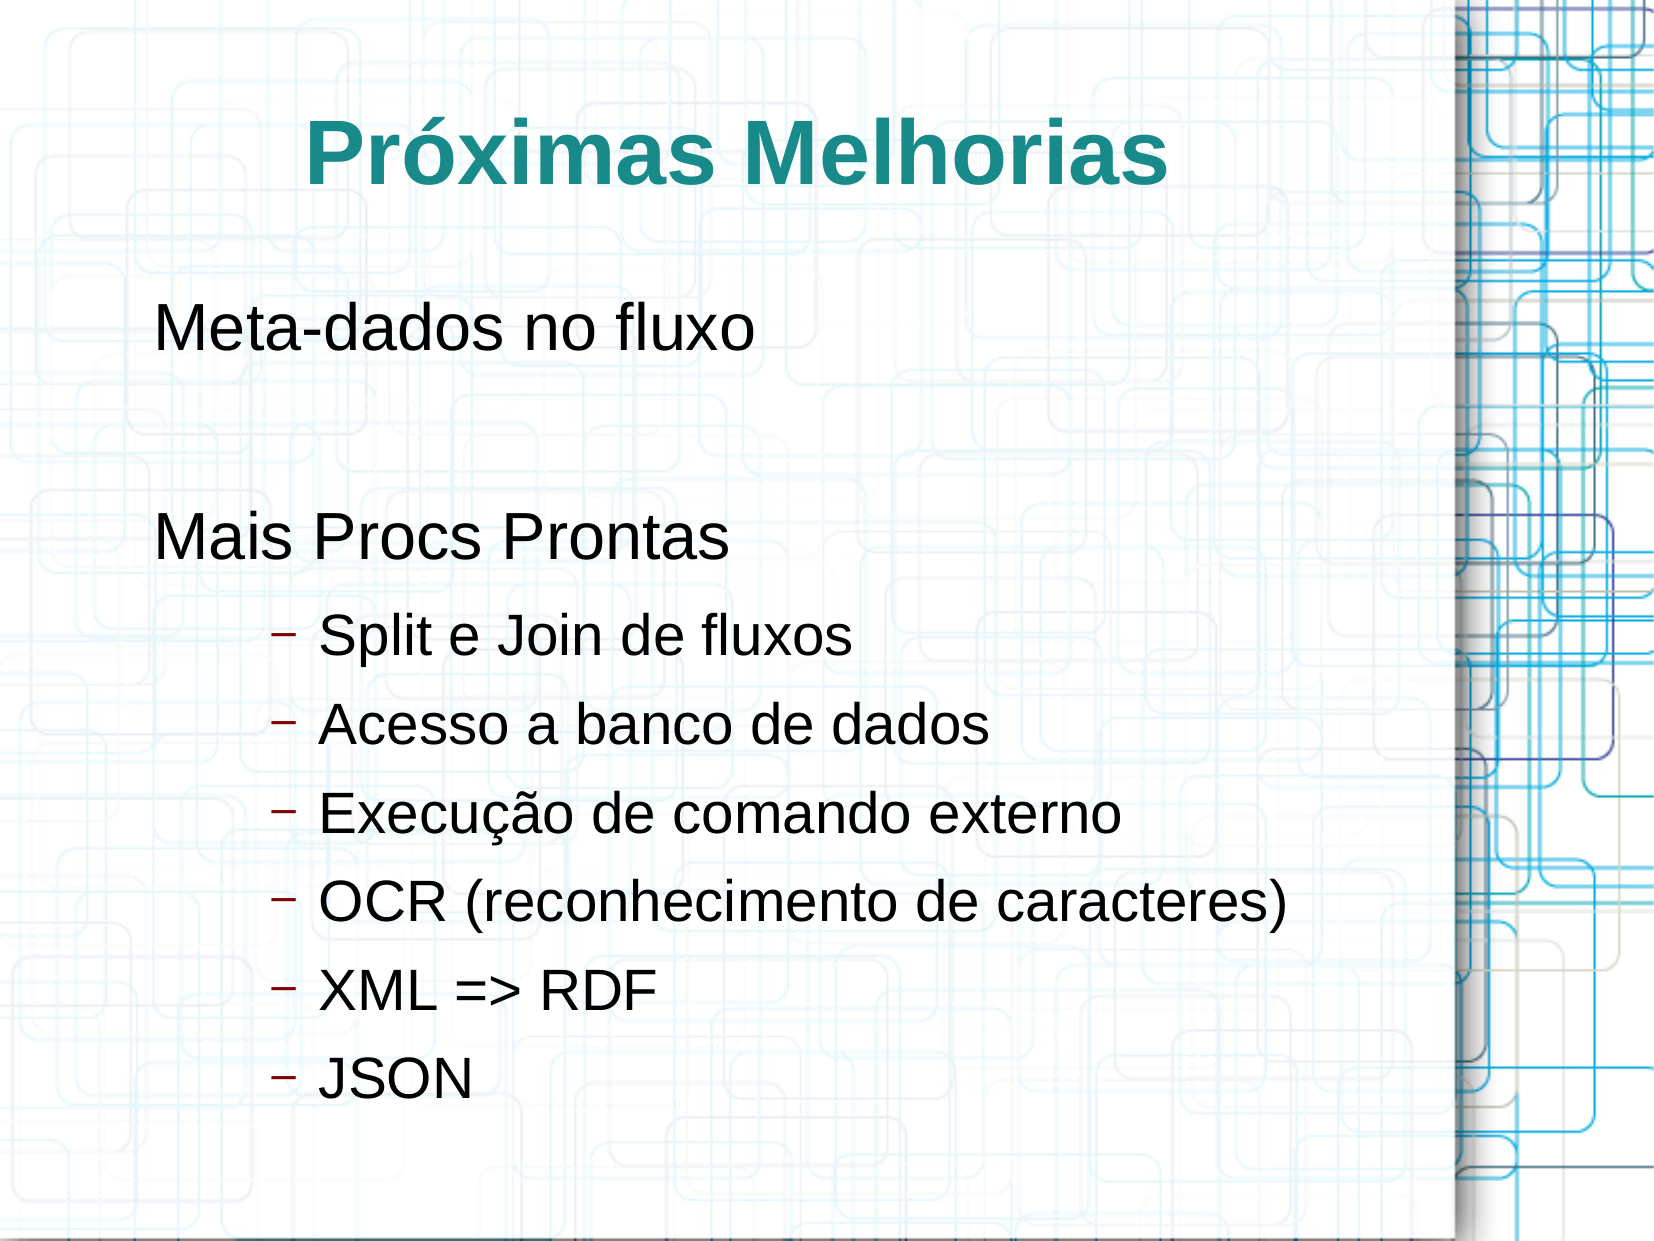

# Próximas Melhorias
Meta-dados no fluxo
Mais Procs Prontas
Split e Join de fluxos
Acesso a banco de dados
Execução de comando externo
OCR (reconhecimento de caracteres)
XML => RDF
JSON